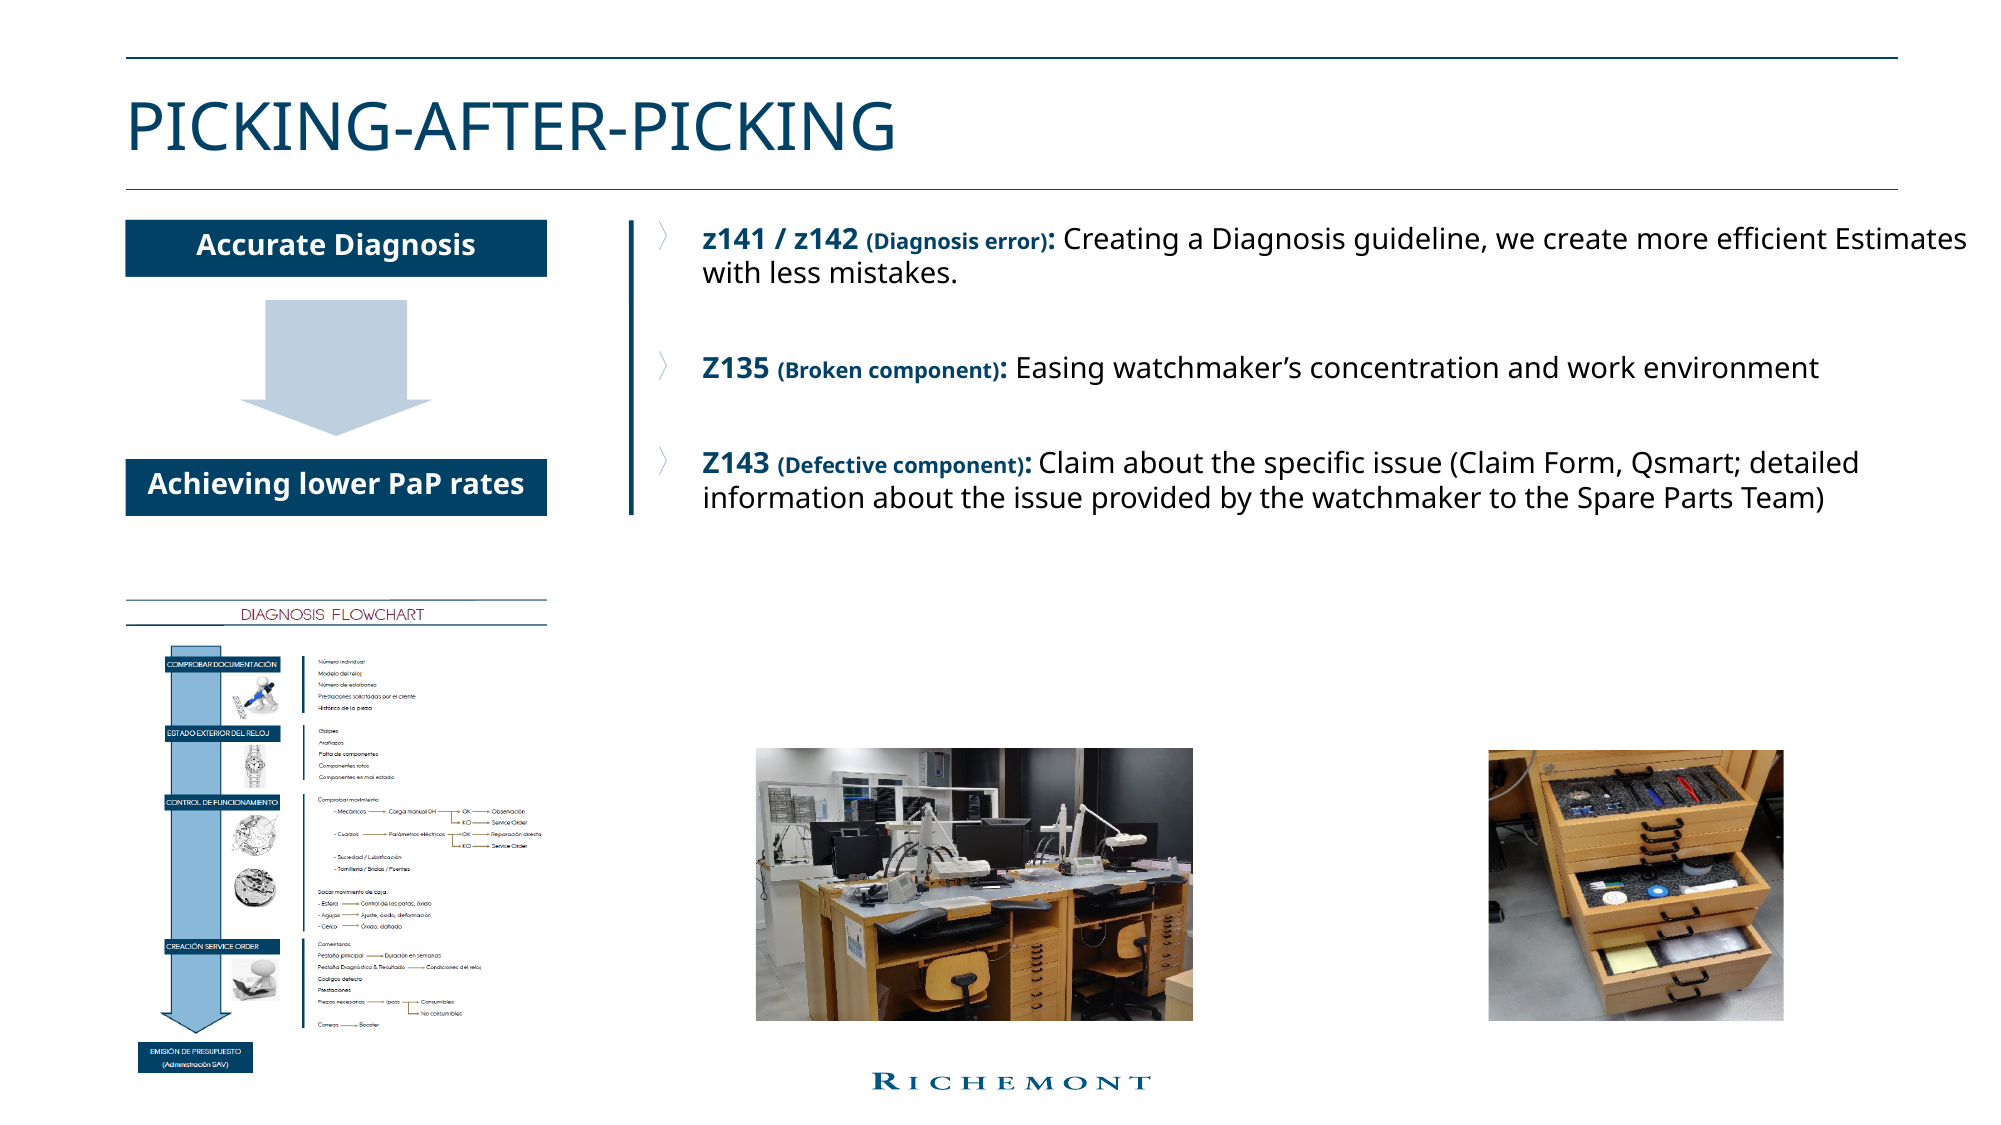

# Picking-after-picking
Achiving lower PaP ratings
Accurate Diagnosis
z141 / z142 (Diagnosis error): Creating a Diagnosis guideline, we create more efficient Estimates with less mistakes.
Z135 (Broken component): Easing watchmaker’s concentration and work environment
Z143 (Defective component): Claim about the specific issue (Claim Form, Qsmart; detailed information about the issue provided by the watchmaker to the Spare Parts Team)
Achieving lower PaP rates